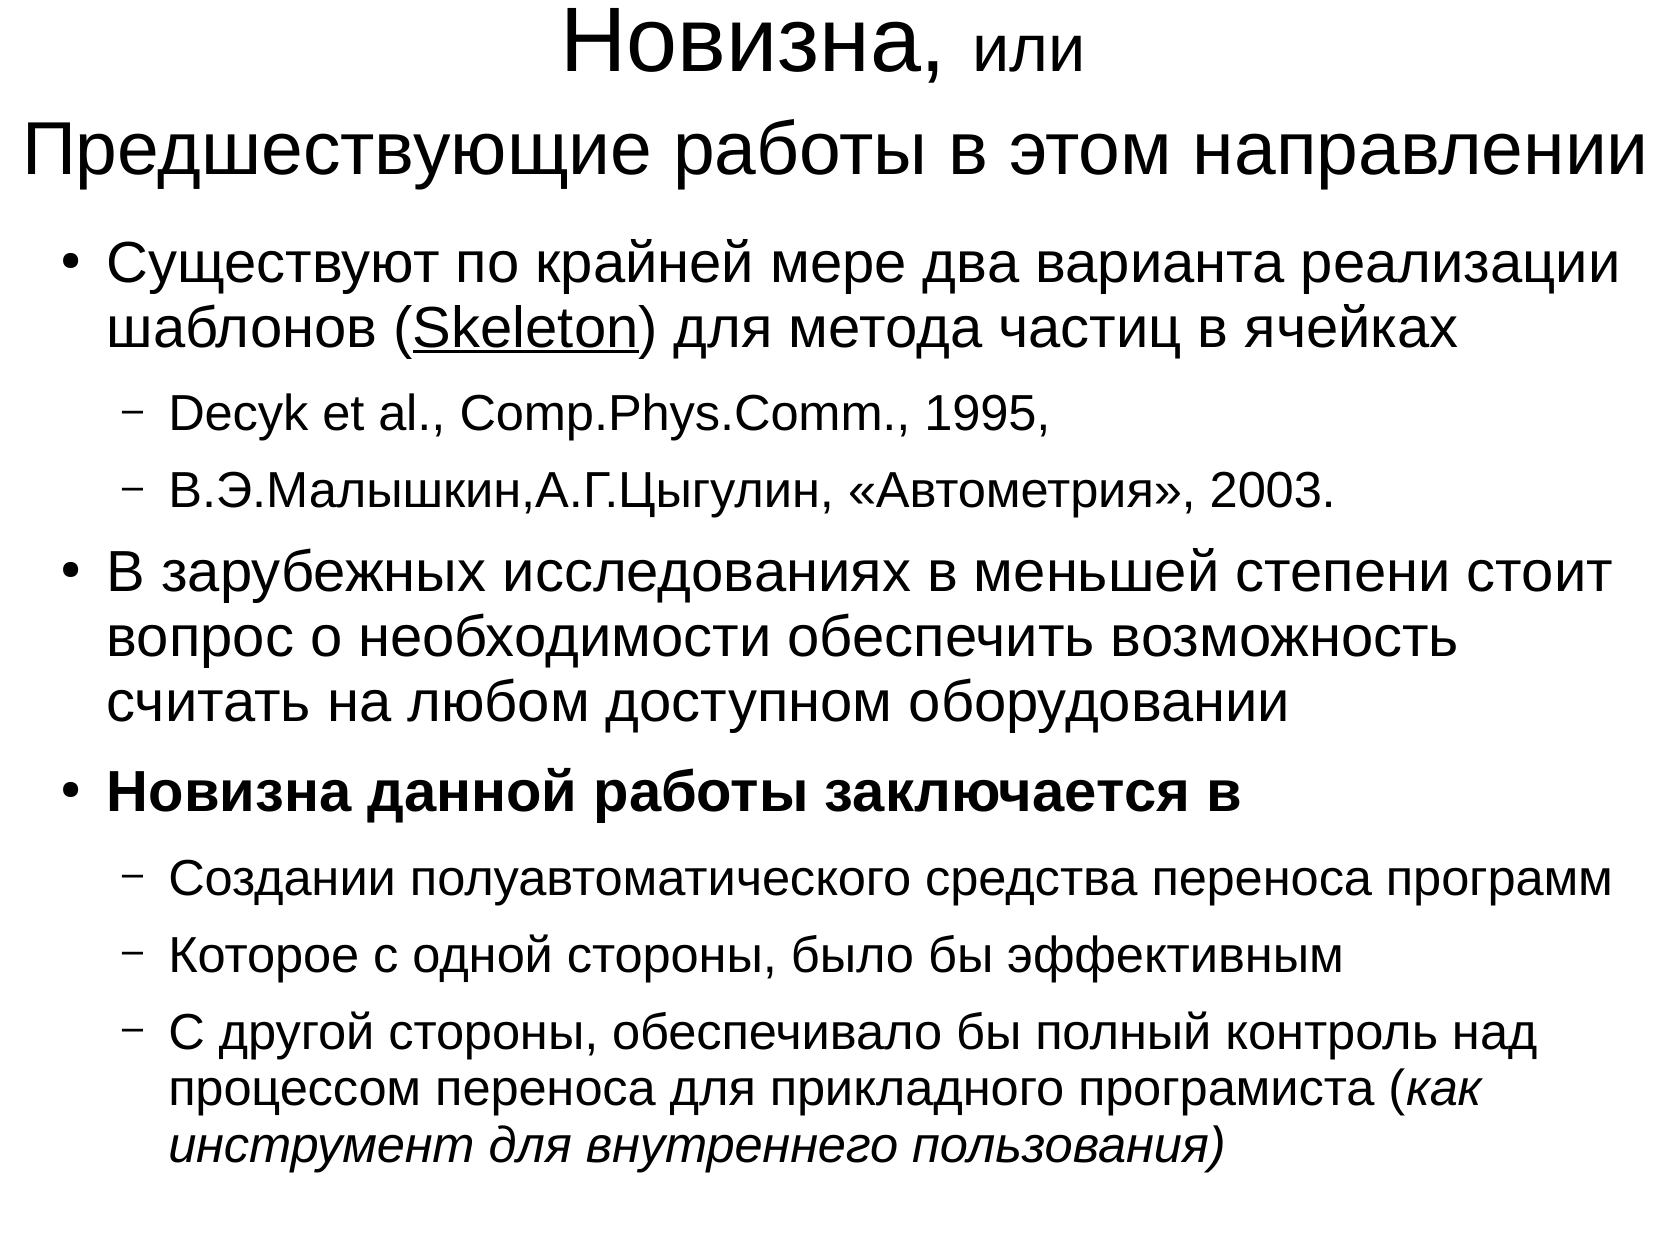

# Новизна, или Предшествующие работы в этом направлении
Существуют по крайней мере два варианта реализации шаблонов (Skeleton) для метода частиц в ячейках
Decyk et al., Comp.Phys.Comm., 1995,
В.Э.Малышкин,А.Г.Цыгулин, «Автометрия», 2003.
В зарубежных исследованиях в меньшей степени стоит вопрос о необходимости обеспечить возможность считать на любом доступном оборудовании
Новизна данной работы заключается в
Создании полуавтоматического средства переноса программ
Которое с одной стороны, было бы эффективным
С другой стороны, обеспечивало бы полный контроль над процессом переноса для прикладного програмиста (как инструмент для внутреннего пользования)